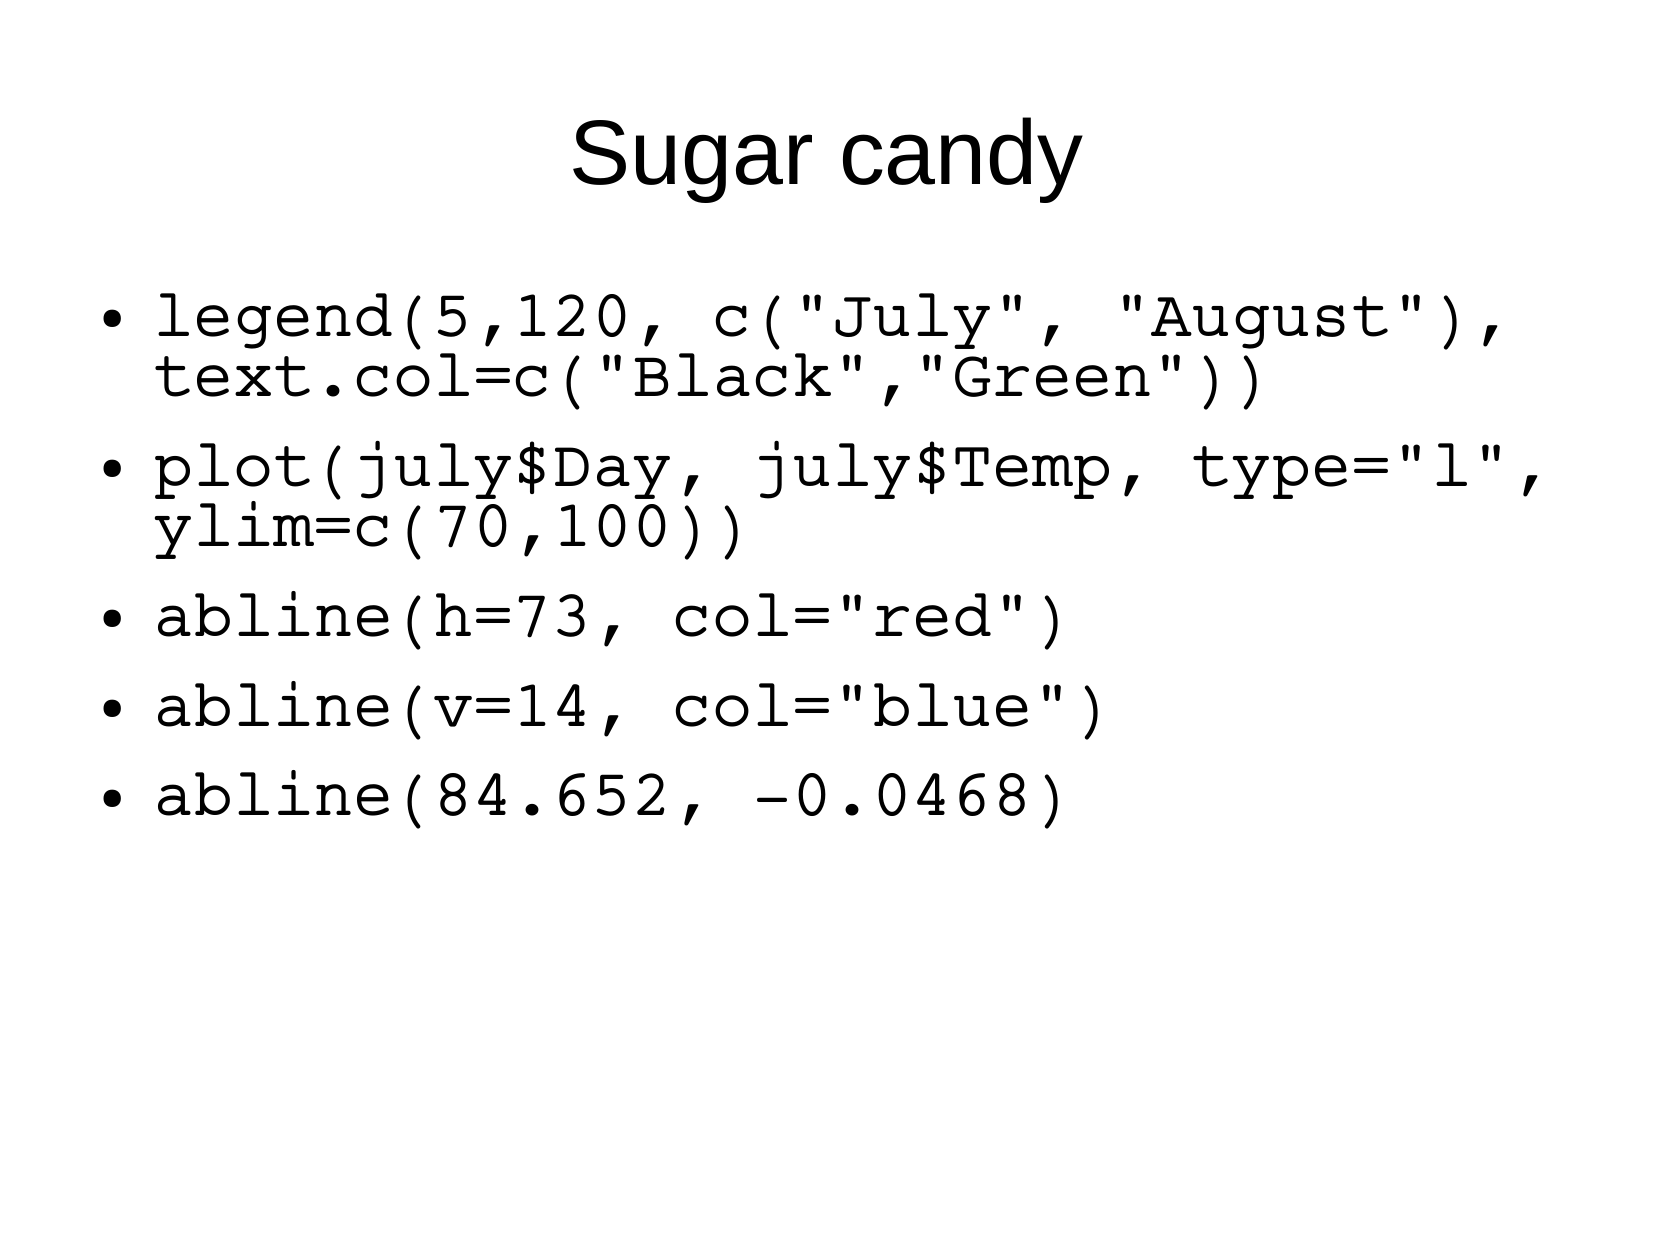

# Sugar candy
legend(5,120, c("July", "August"), text.col=c("Black","Green"))
plot(july$Day, july$Temp, type="l", ylim=c(70,100))
abline(h=73, col="red")
abline(v=14, col="blue")
abline(84.652, -0.0468)